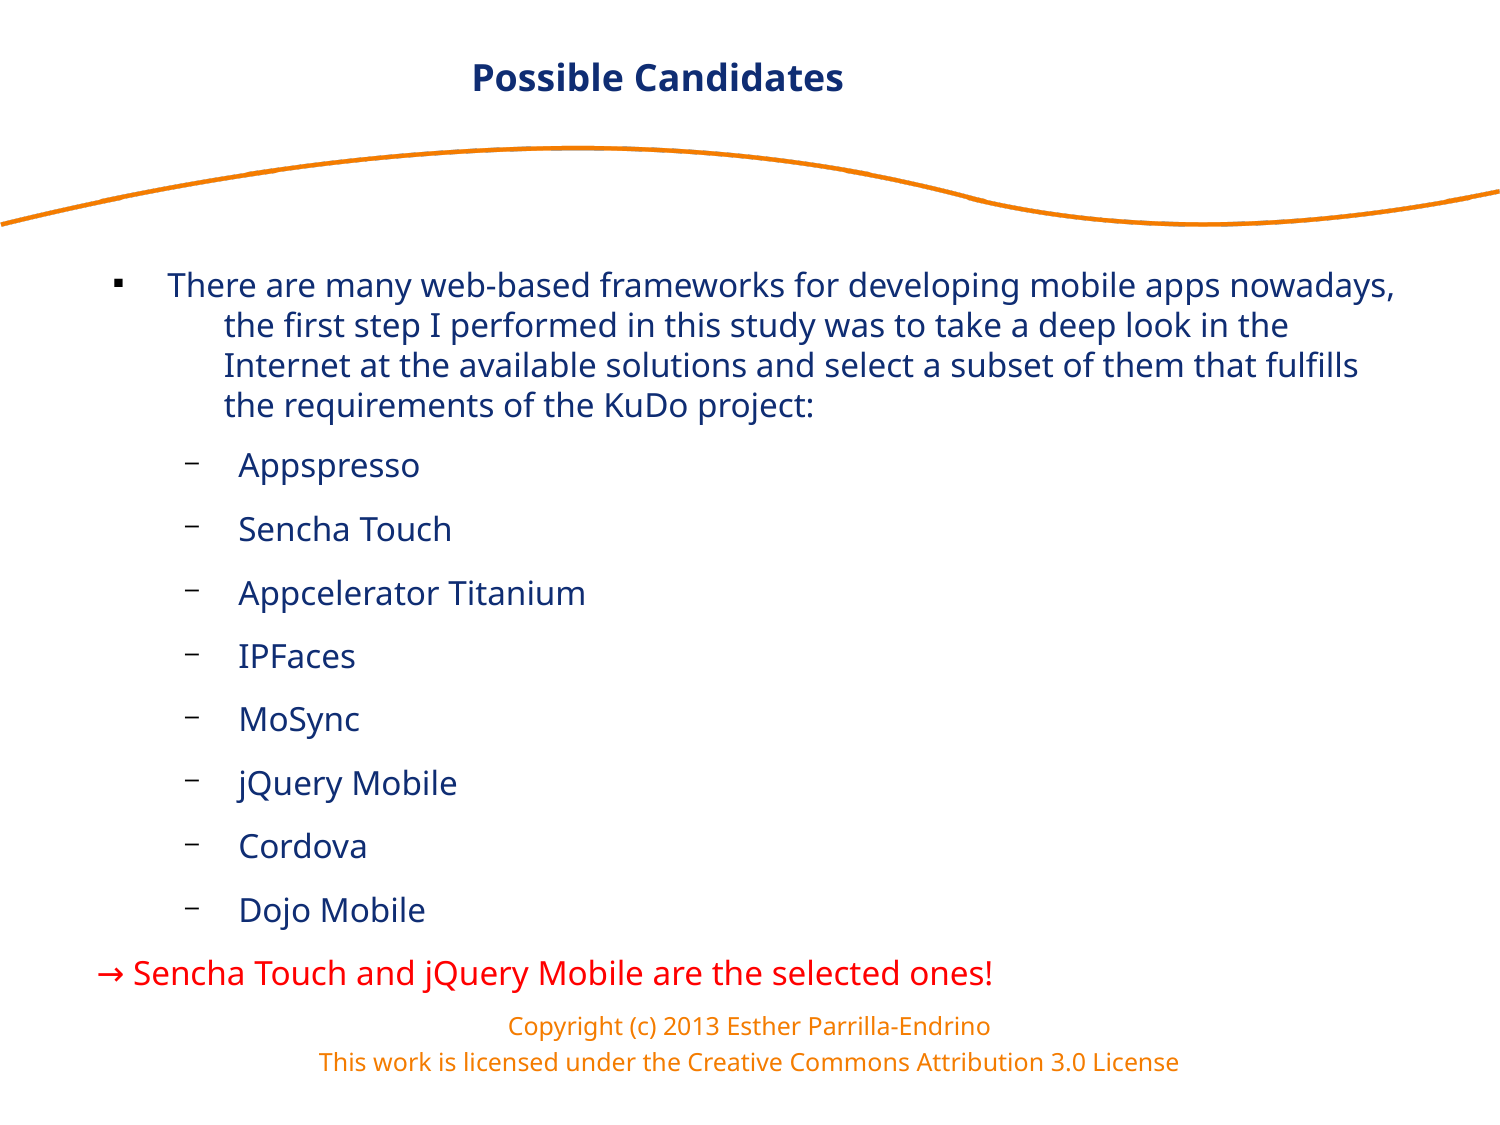

# Possible Candidates
There are many web-based frameworks for developing mobile apps nowadays, the first step I performed in this study was to take a deep look in the Internet at the available solutions and select a subset of them that fulfills the requirements of the KuDo project:
Appspresso
Sencha Touch
Appcelerator Titanium
IPFaces
MoSync
jQuery Mobile
Cordova
Dojo Mobile
→ Sencha Touch and jQuery Mobile are the selected ones!
Copyright (c) 2013 Esther Parrilla-Endrino
This work is licensed under the Creative Commons Attribution 3.0 License